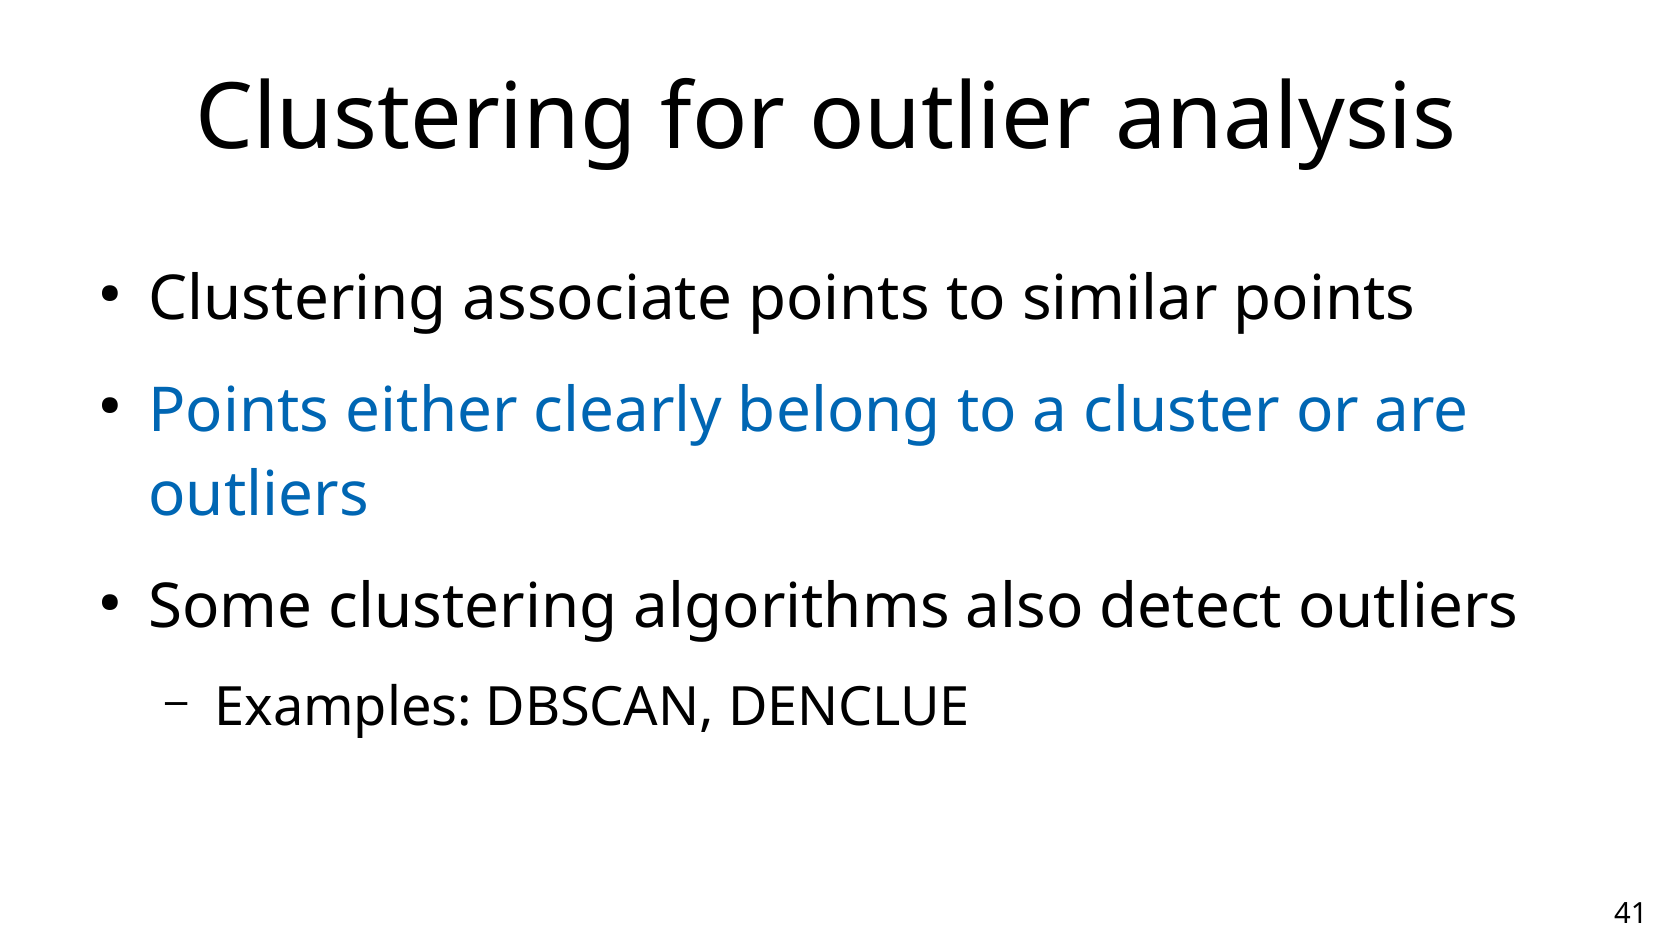

# Clustering for outlier analysis
Clustering associate points to similar points
Points either clearly belong to a cluster or are outliers
Some clustering algorithms also detect outliers
Examples: DBSCAN, DENCLUE
41